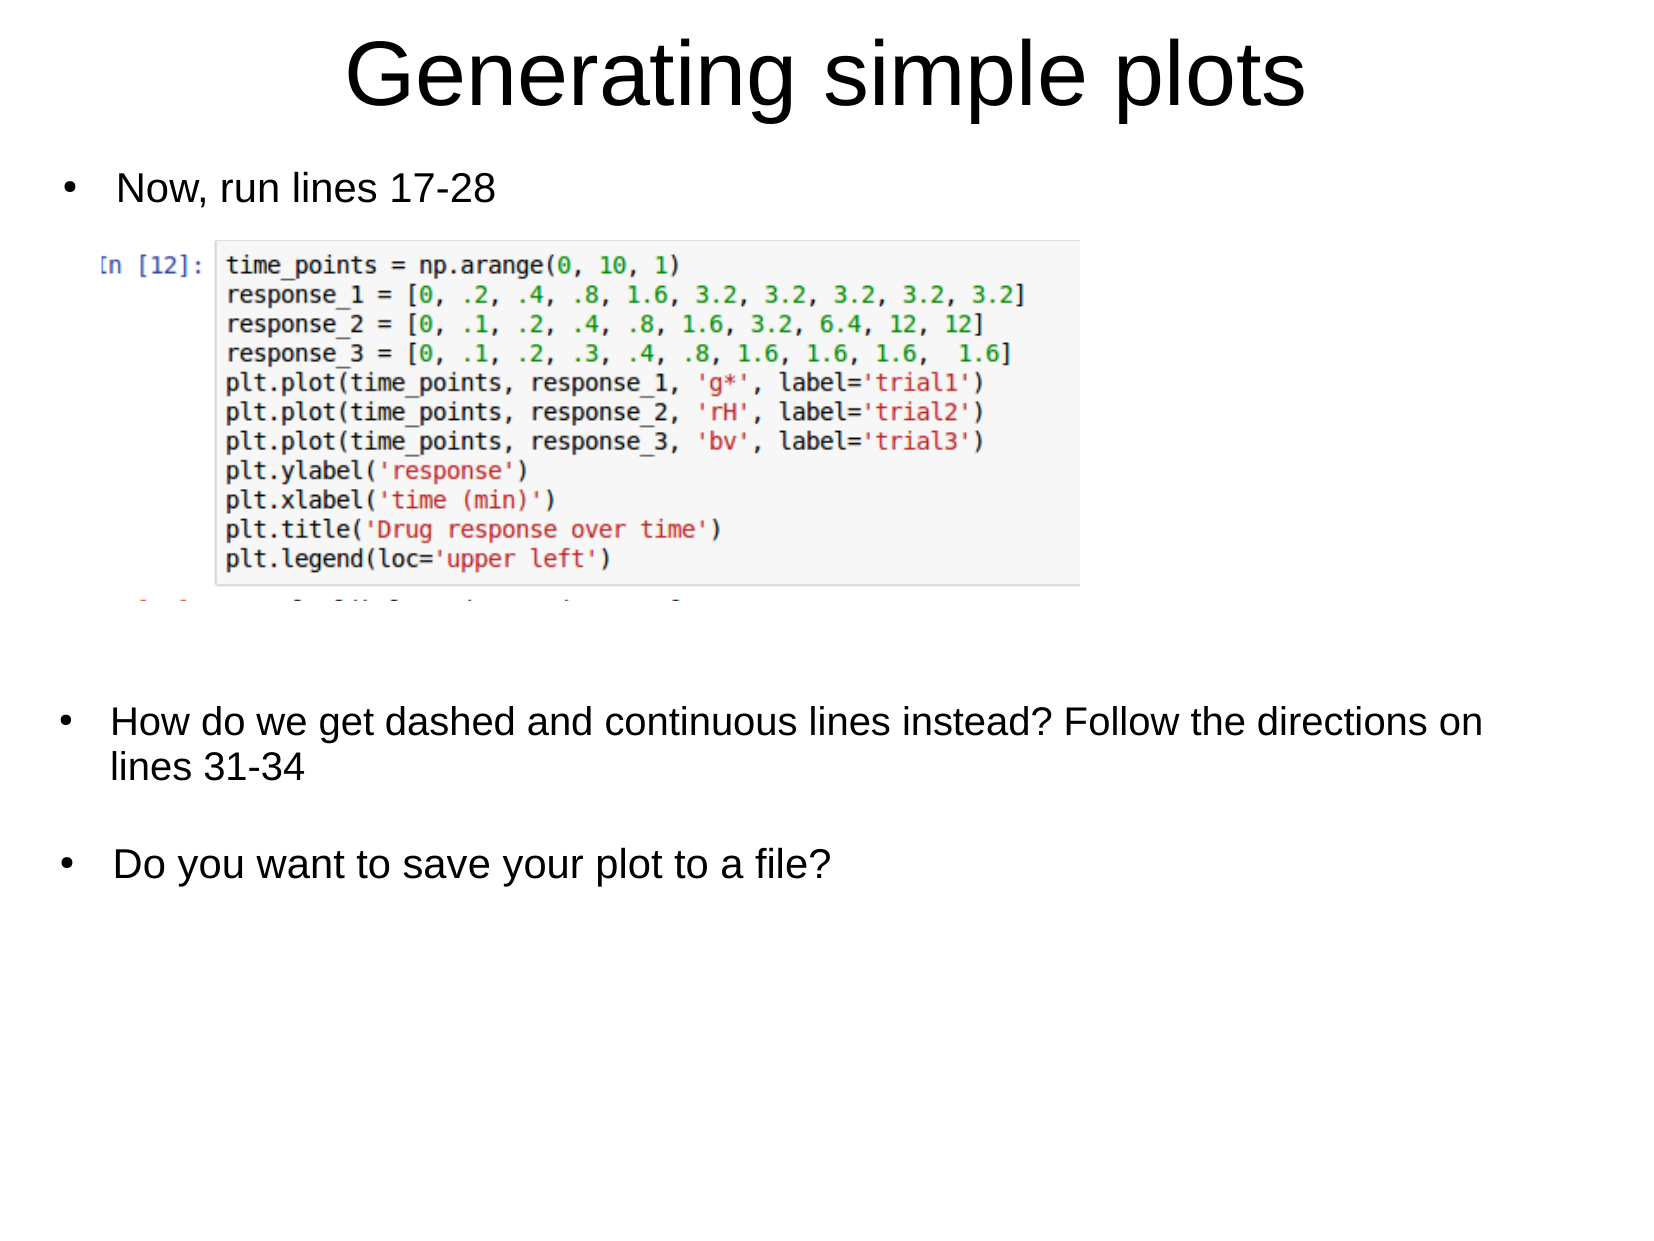

# Generating simple plots
Now, run lines 17-28
How do we get dashed and continuous lines instead? Follow the directions on lines 31-34
Do you want to save your plot to a file?